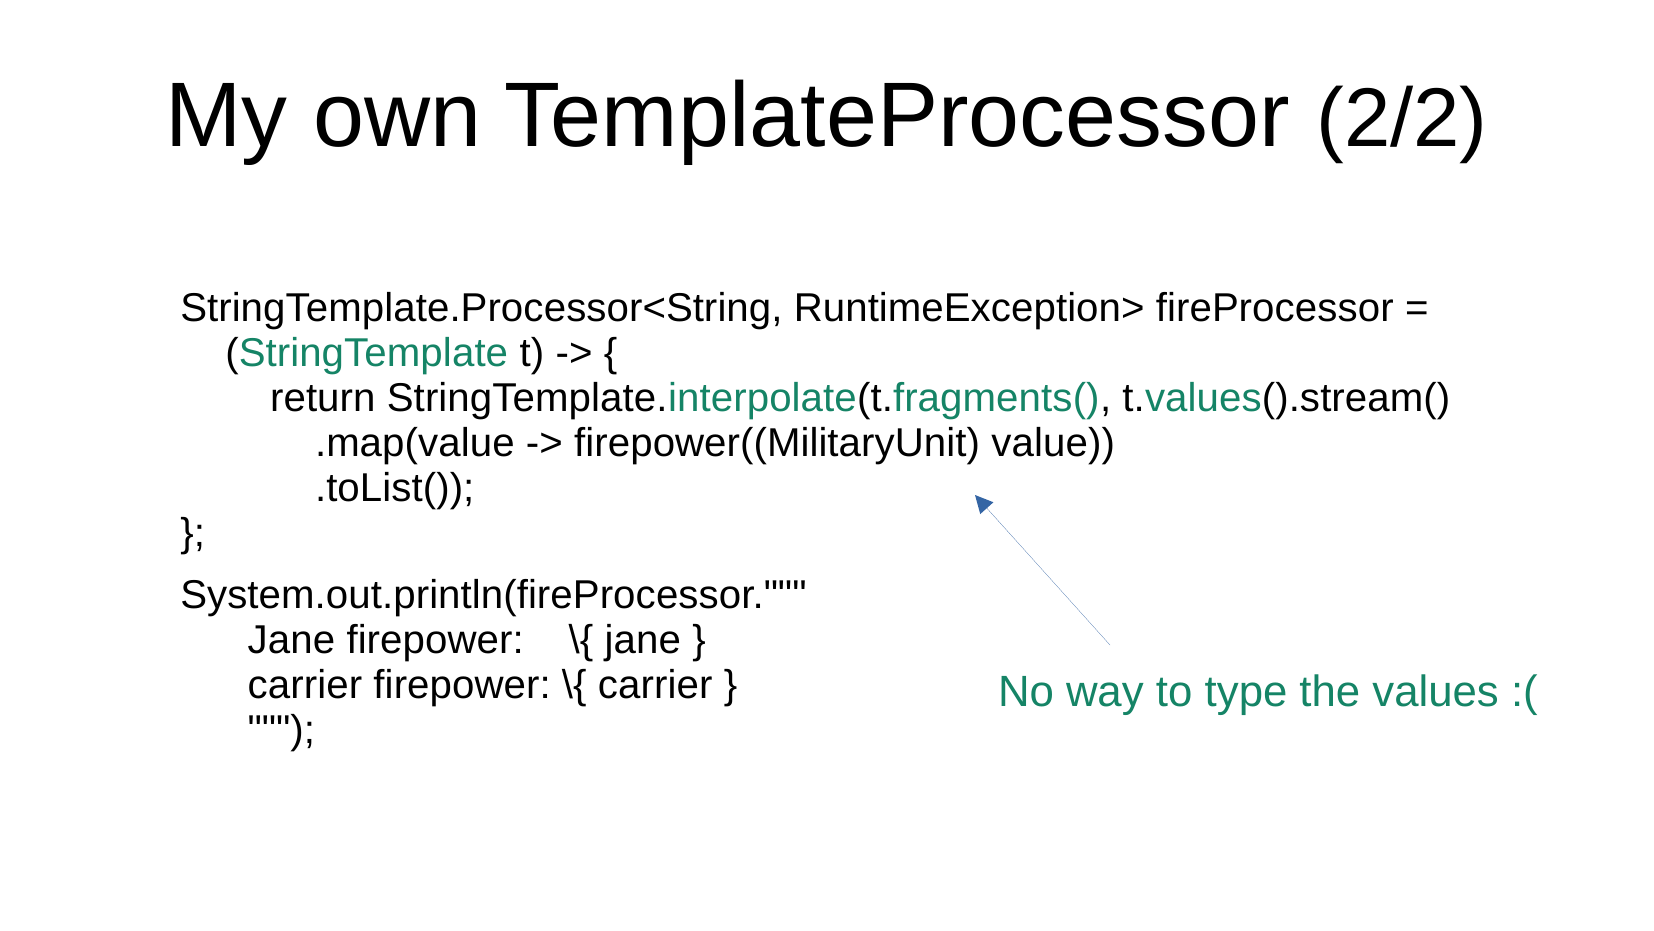

# My own TemplateProcessor (2/2)
StringTemplate.Processor<String, RuntimeException> fireProcessor =
 (StringTemplate t) -> {
 return StringTemplate.interpolate(t.fragments(), t.values().stream()
 .map(value -> firepower((MilitaryUnit) value))
 .toList());
};
System.out.println(fireProcessor."""
 Jane firepower: \{ jane }
 carrier firepower: \{ carrier }
 """);
No way to type the values :(